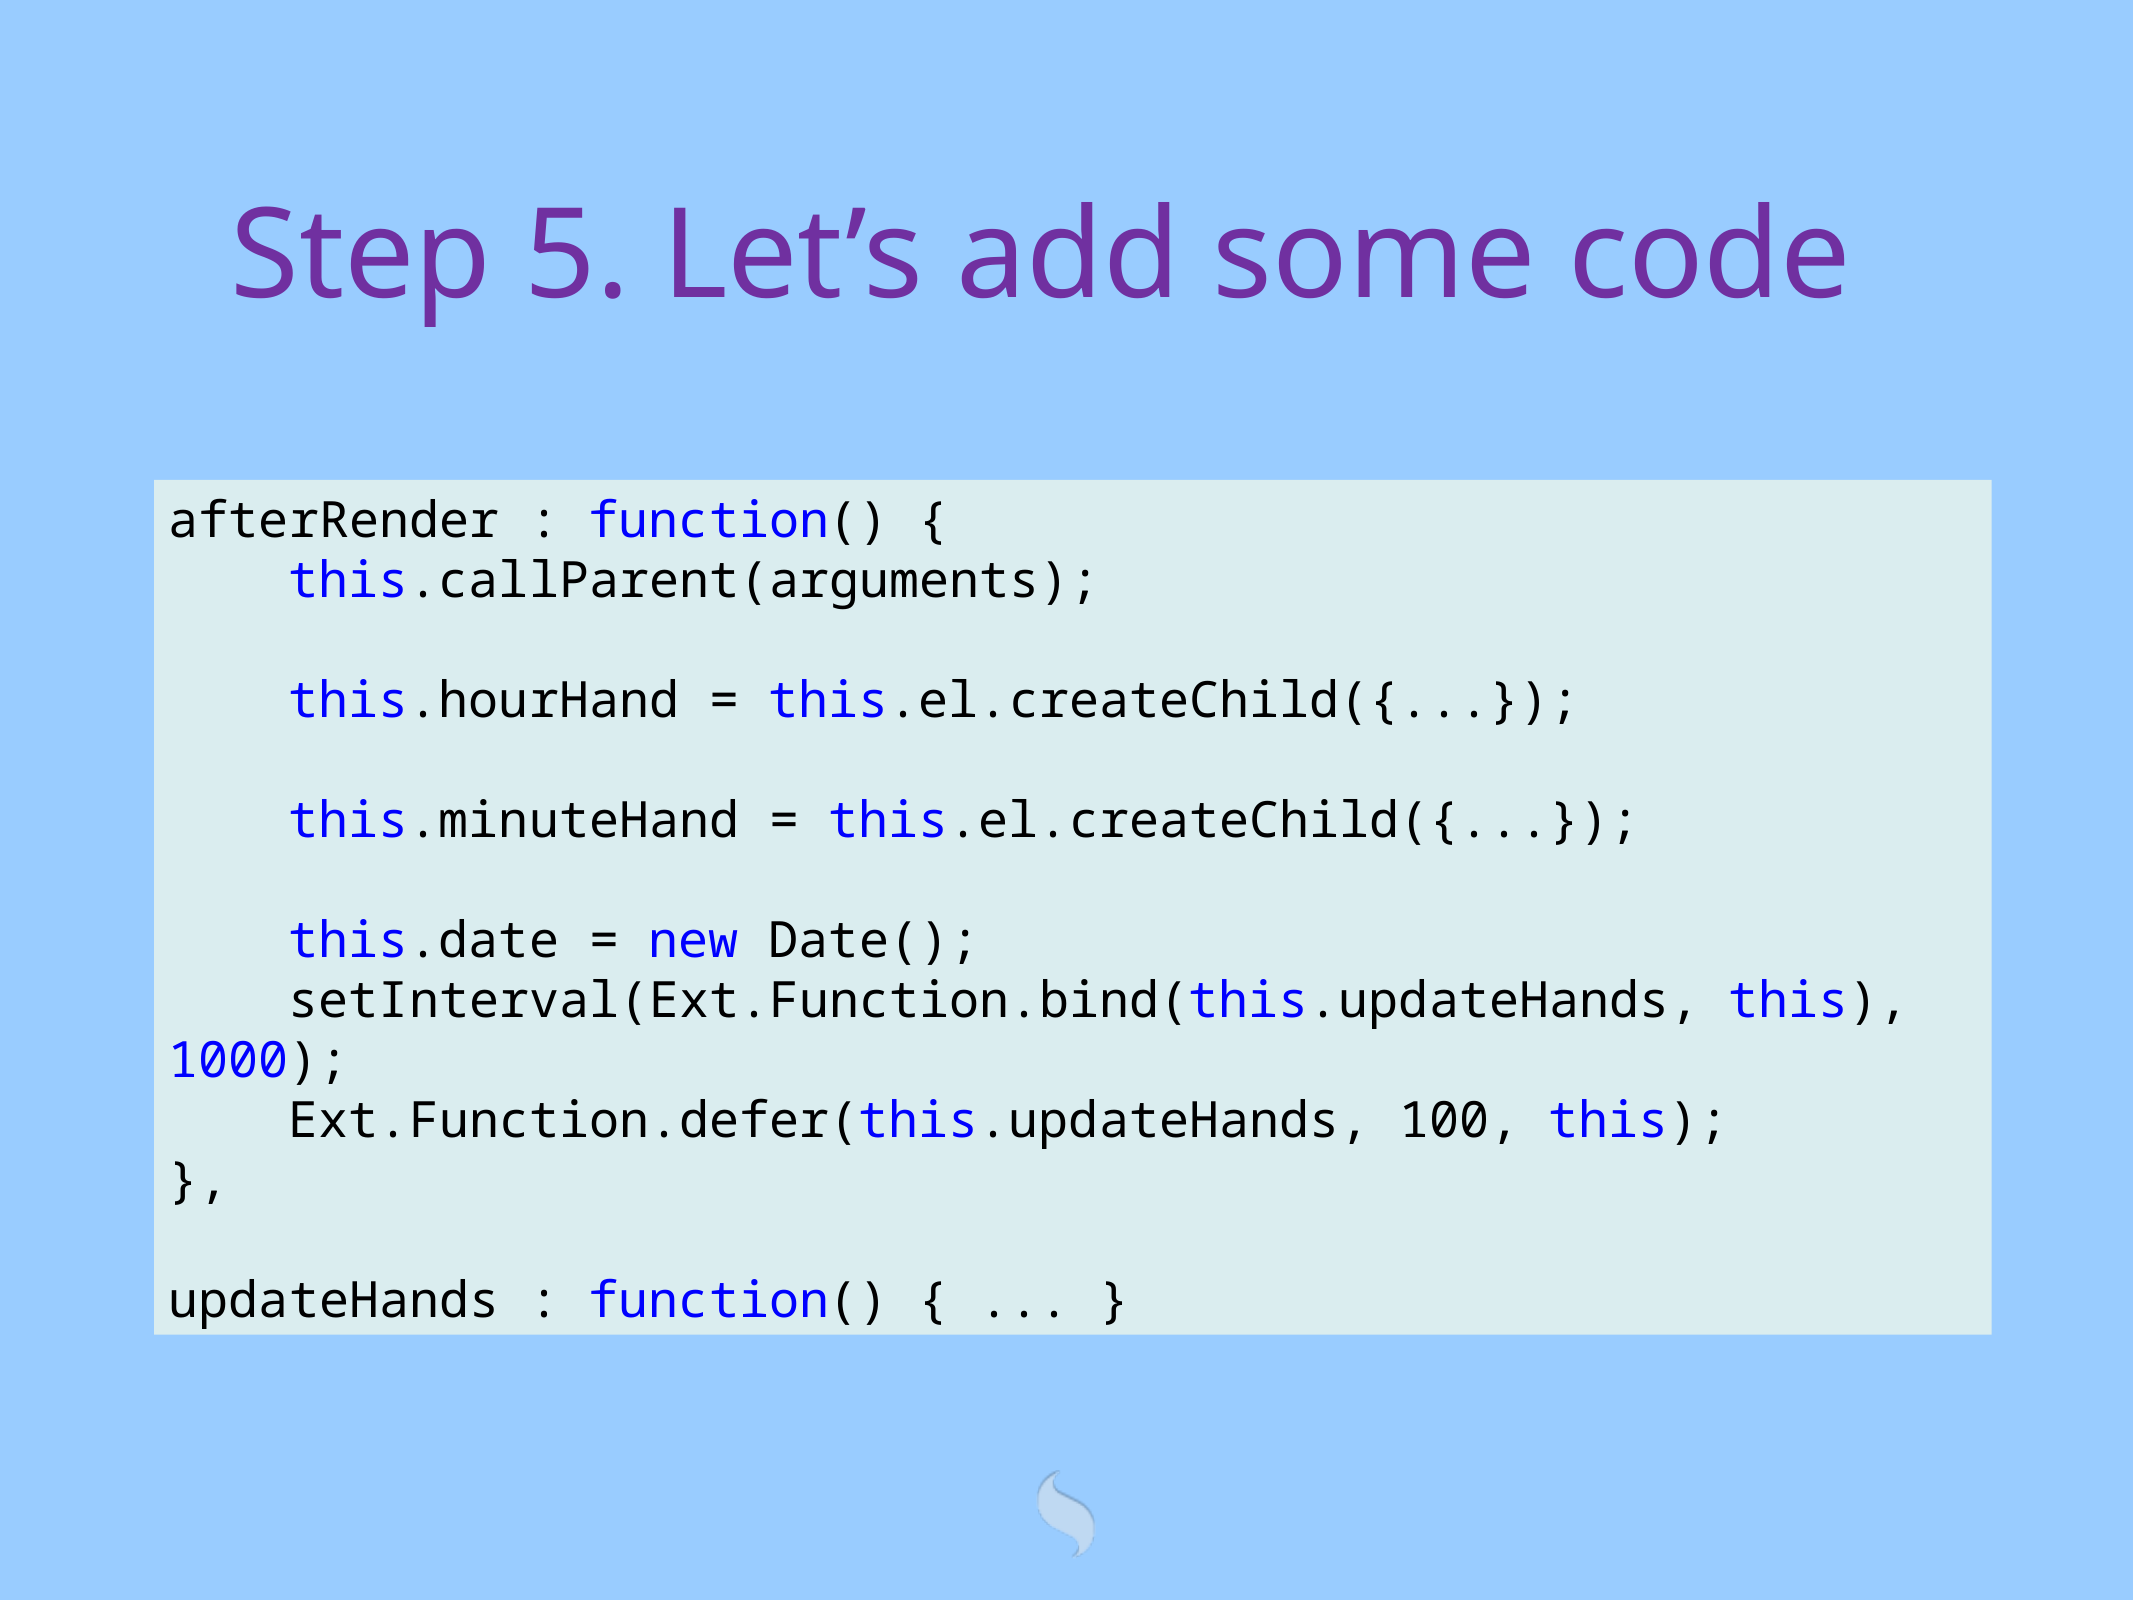

Step 5. Let’s add some code
afterRender : function() {
 this.callParent(arguments);
 this.hourHand = this.el.createChild({...});
 this.minuteHand = this.el.createChild({...});
 this.date = new Date();
 setInterval(Ext.Function.bind(this.updateHands, this), 1000);
 Ext.Function.defer(this.updateHands, 100, this);
},
updateHands : function() { ... }